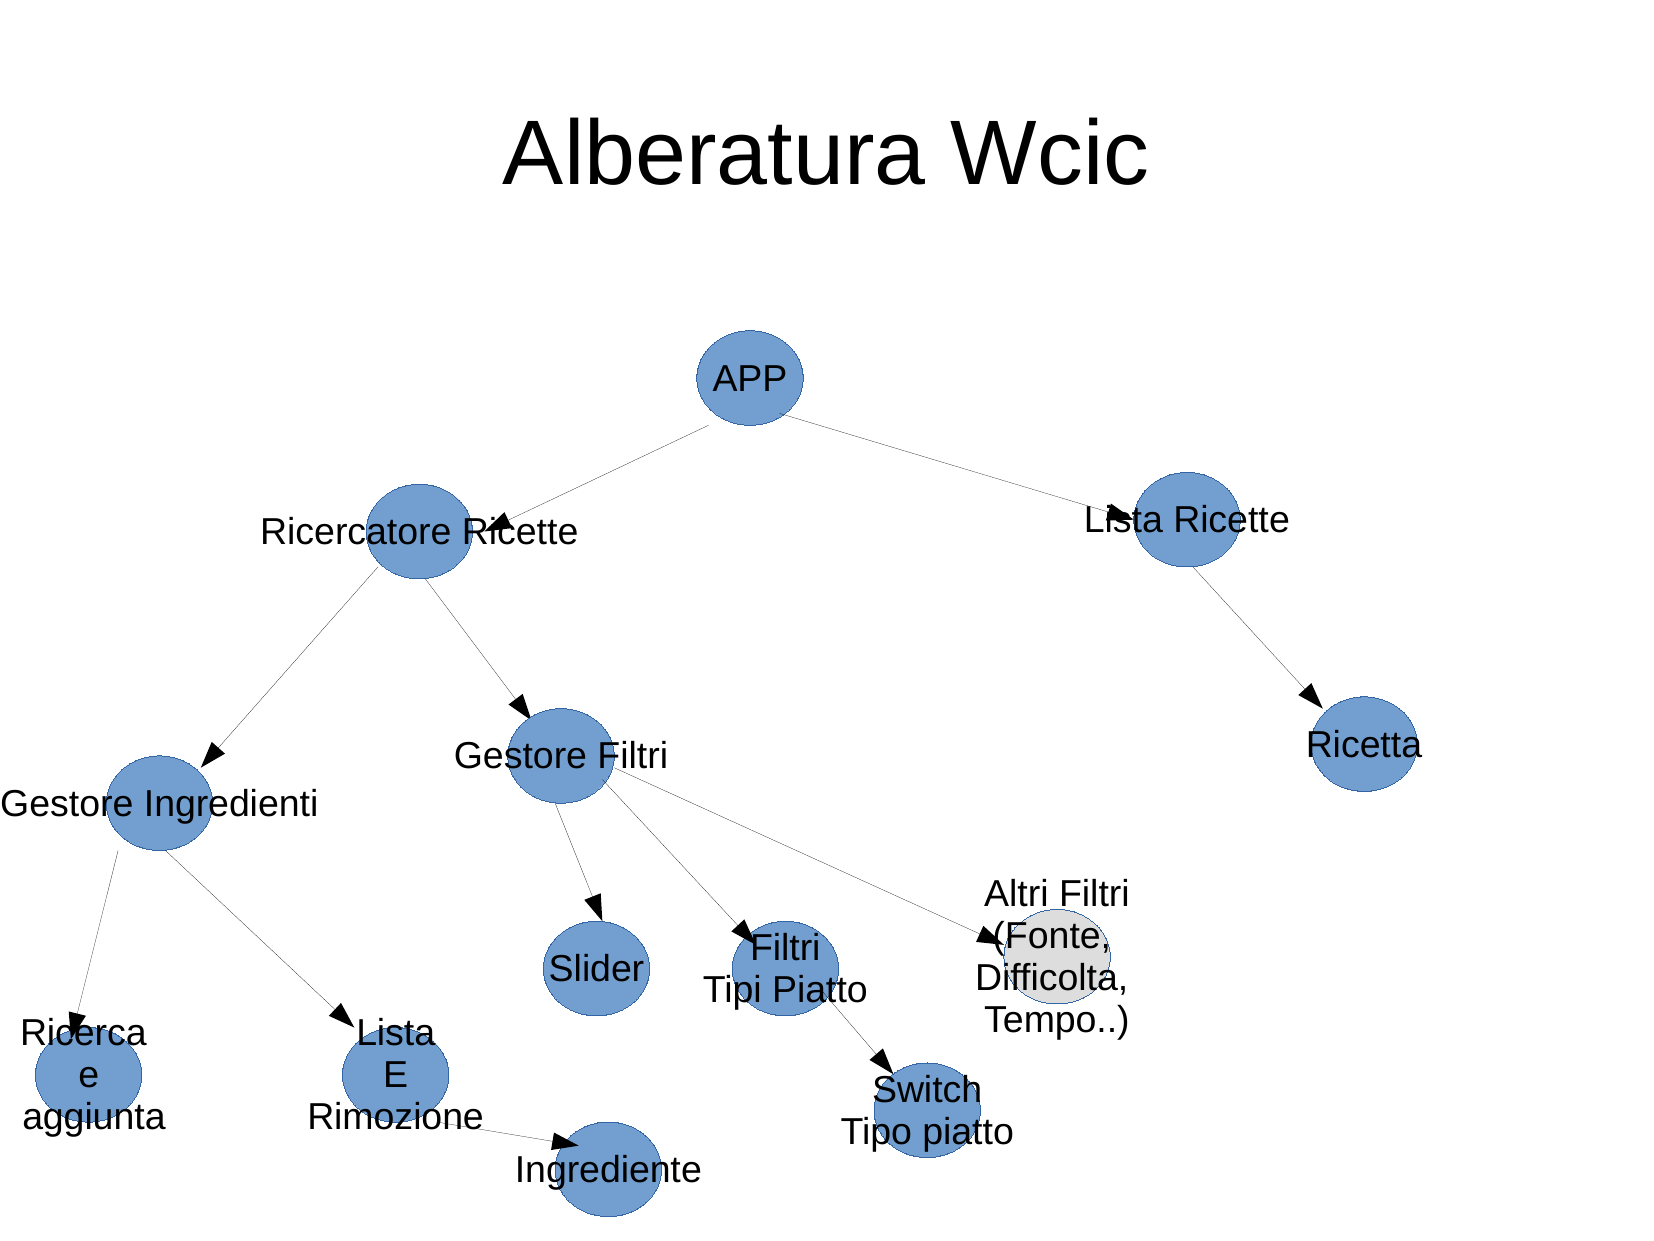

# Alberatura Wcic
APP
Lista Ricette
Ricercatore Ricette
Ricetta
Gestore Filtri
Gestore Ingredienti
Altri Filtri
(Fonte,
Difficolta,
Tempo..)
Slider
Filtri
Tipi Piatto
Ricerca
e
 aggiunta
Lista
E
Rimozione
Switch
Tipo piatto
Ingrediente